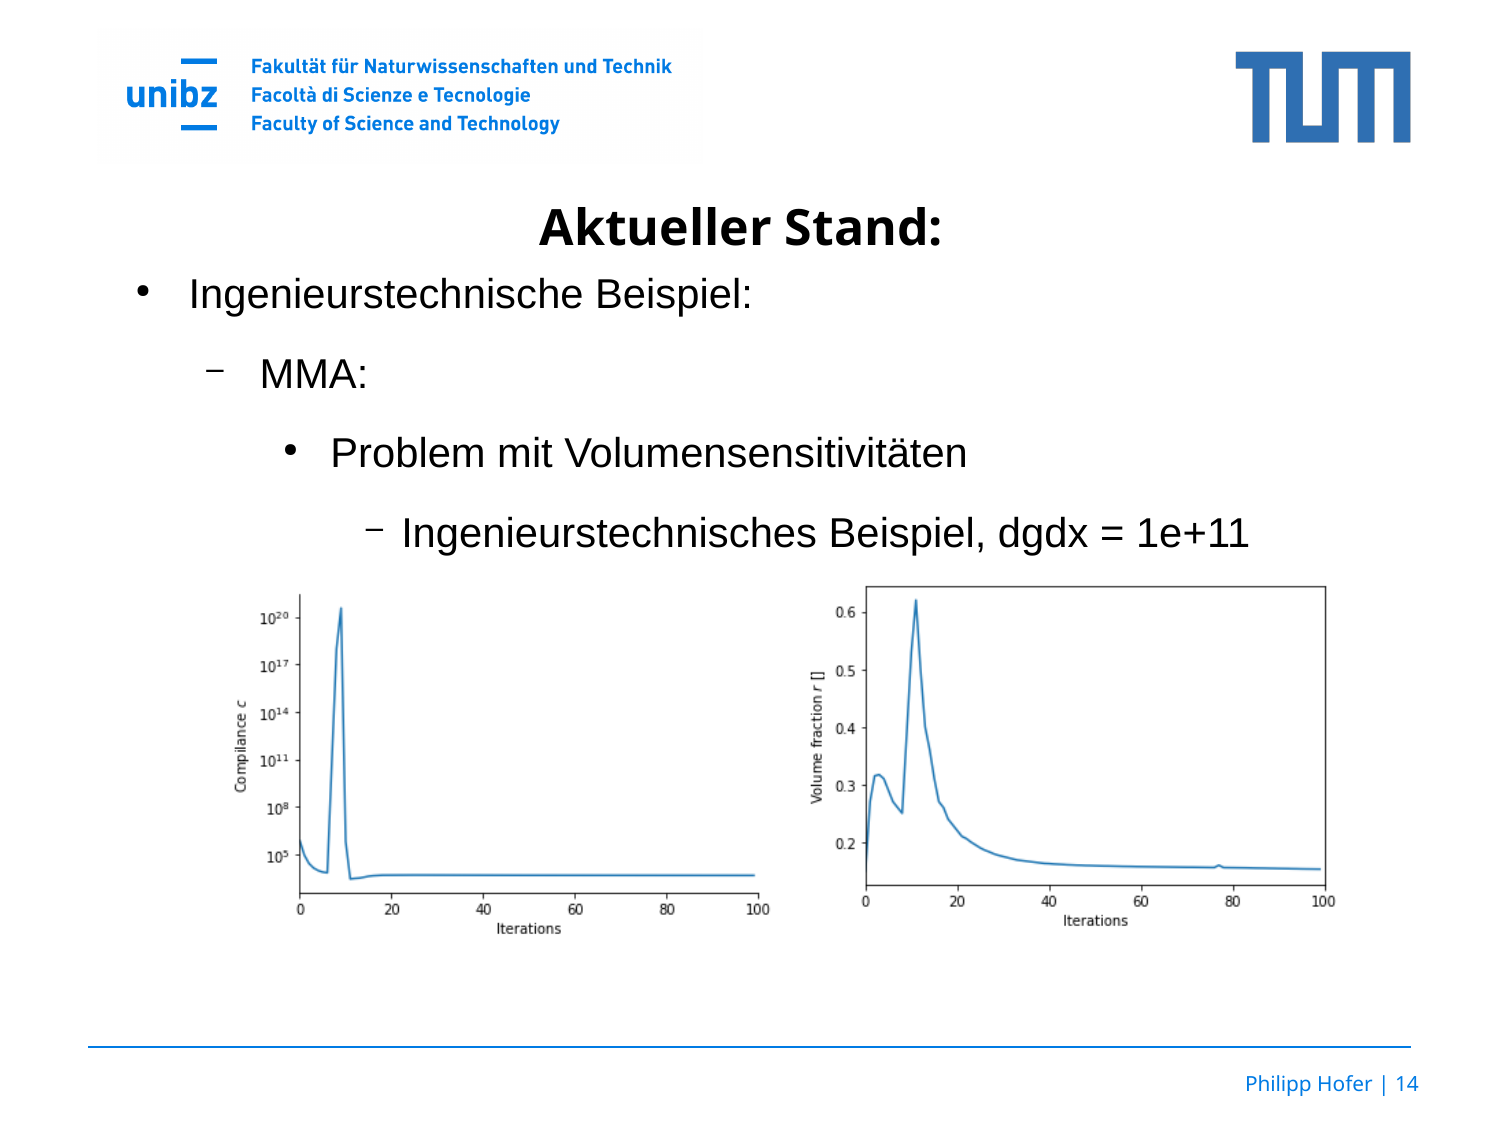

Aktueller Stand:
Ingenieurstechnische Beispiel:
MMA:
Problem mit Volumensensitivitäten
Ingenieurstechnisches Beispiel, dgdx = 1e+11